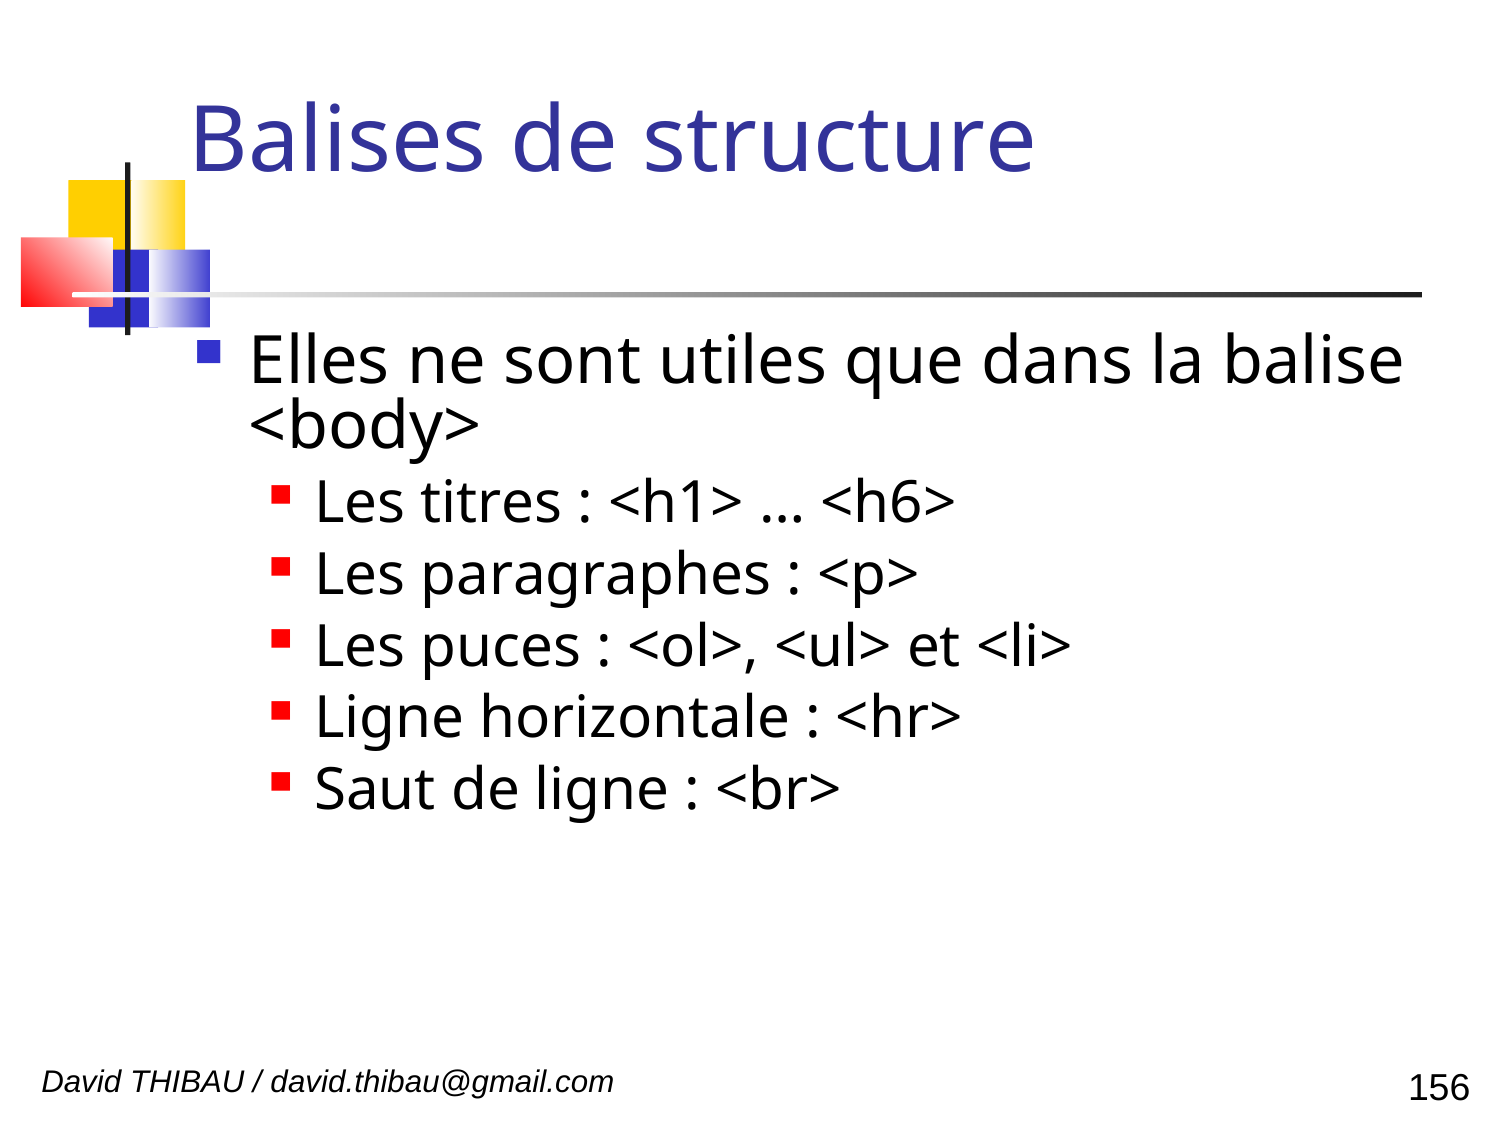

# Balises de structure
Elles ne sont utiles que dans la balise <body>
Les titres : <h1> … <h6>
Les paragraphes : <p>
Les puces : <ol>, <ul> et <li>
Ligne horizontale : <hr>
Saut de ligne : <br>